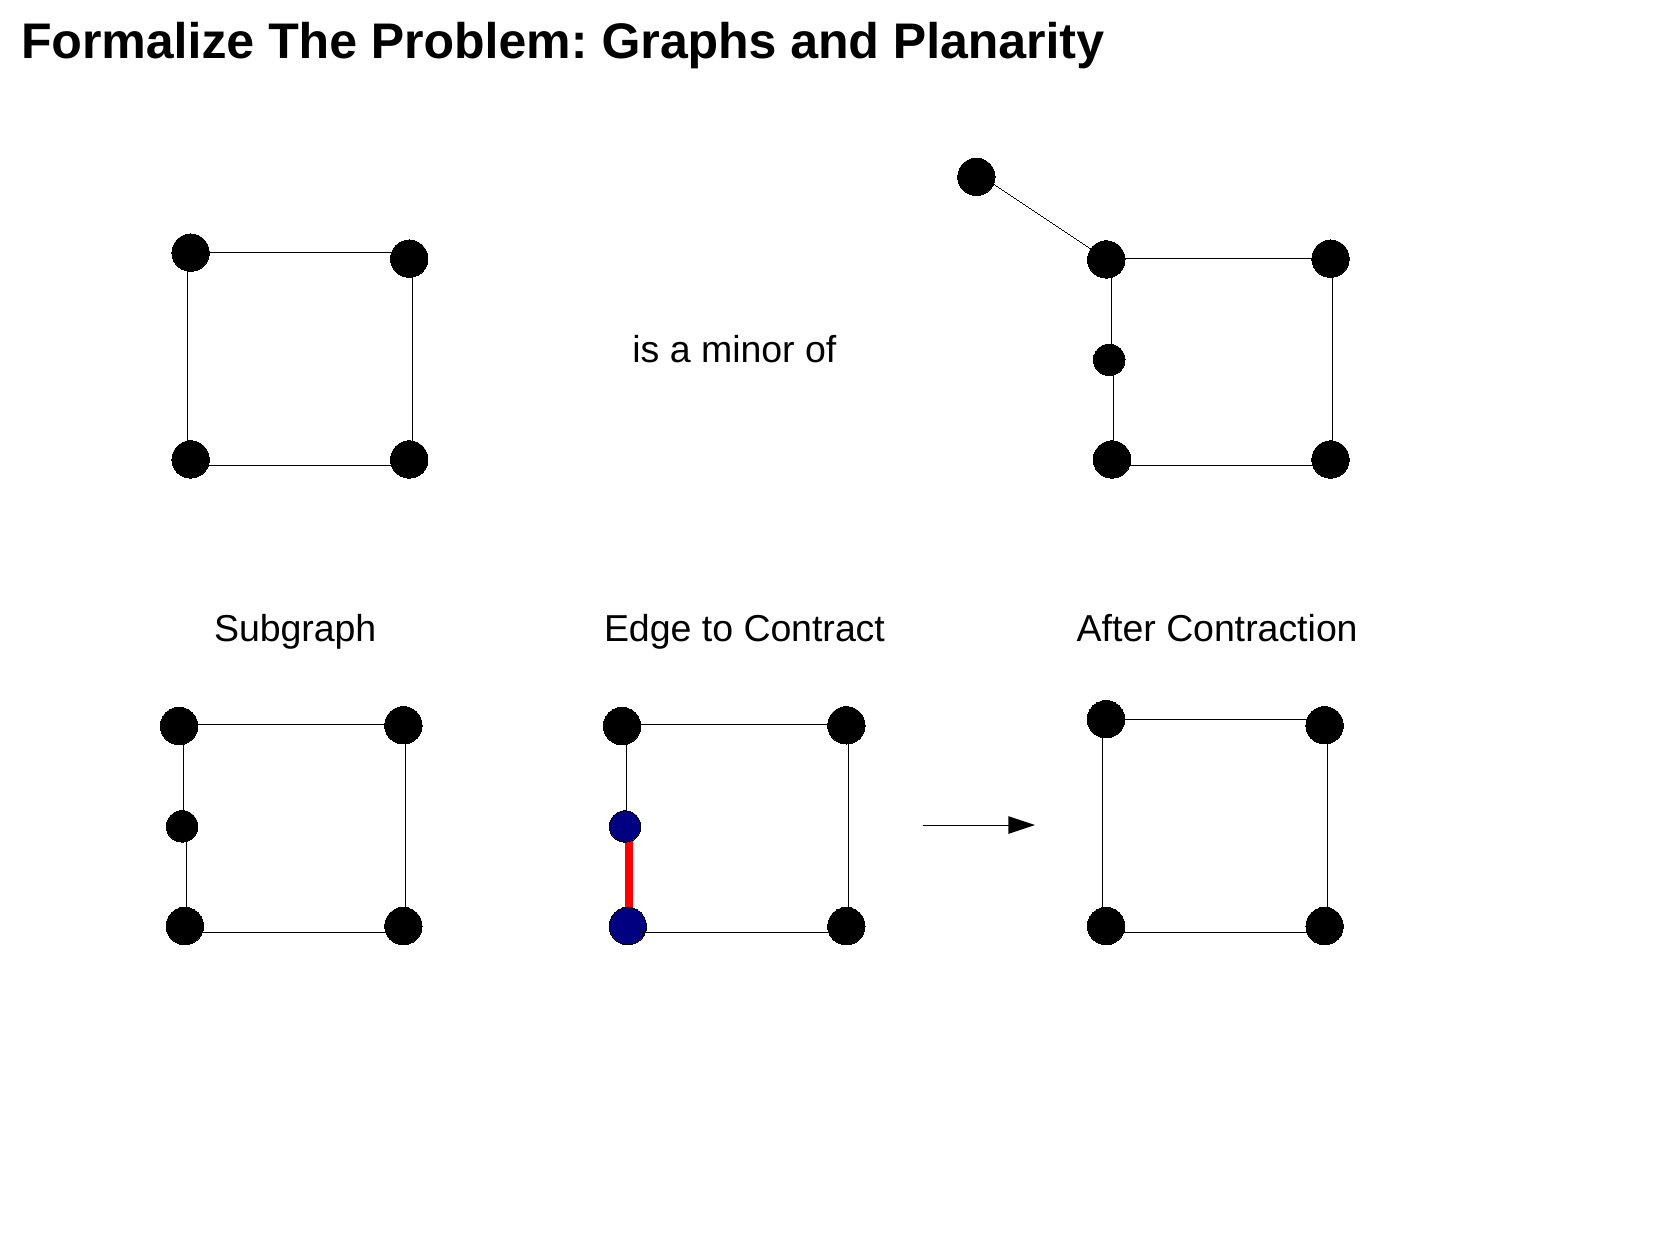

Formalize The Problem: Graphs and Planarity
is a minor of
Subgraph
Edge to Contract
After Contraction